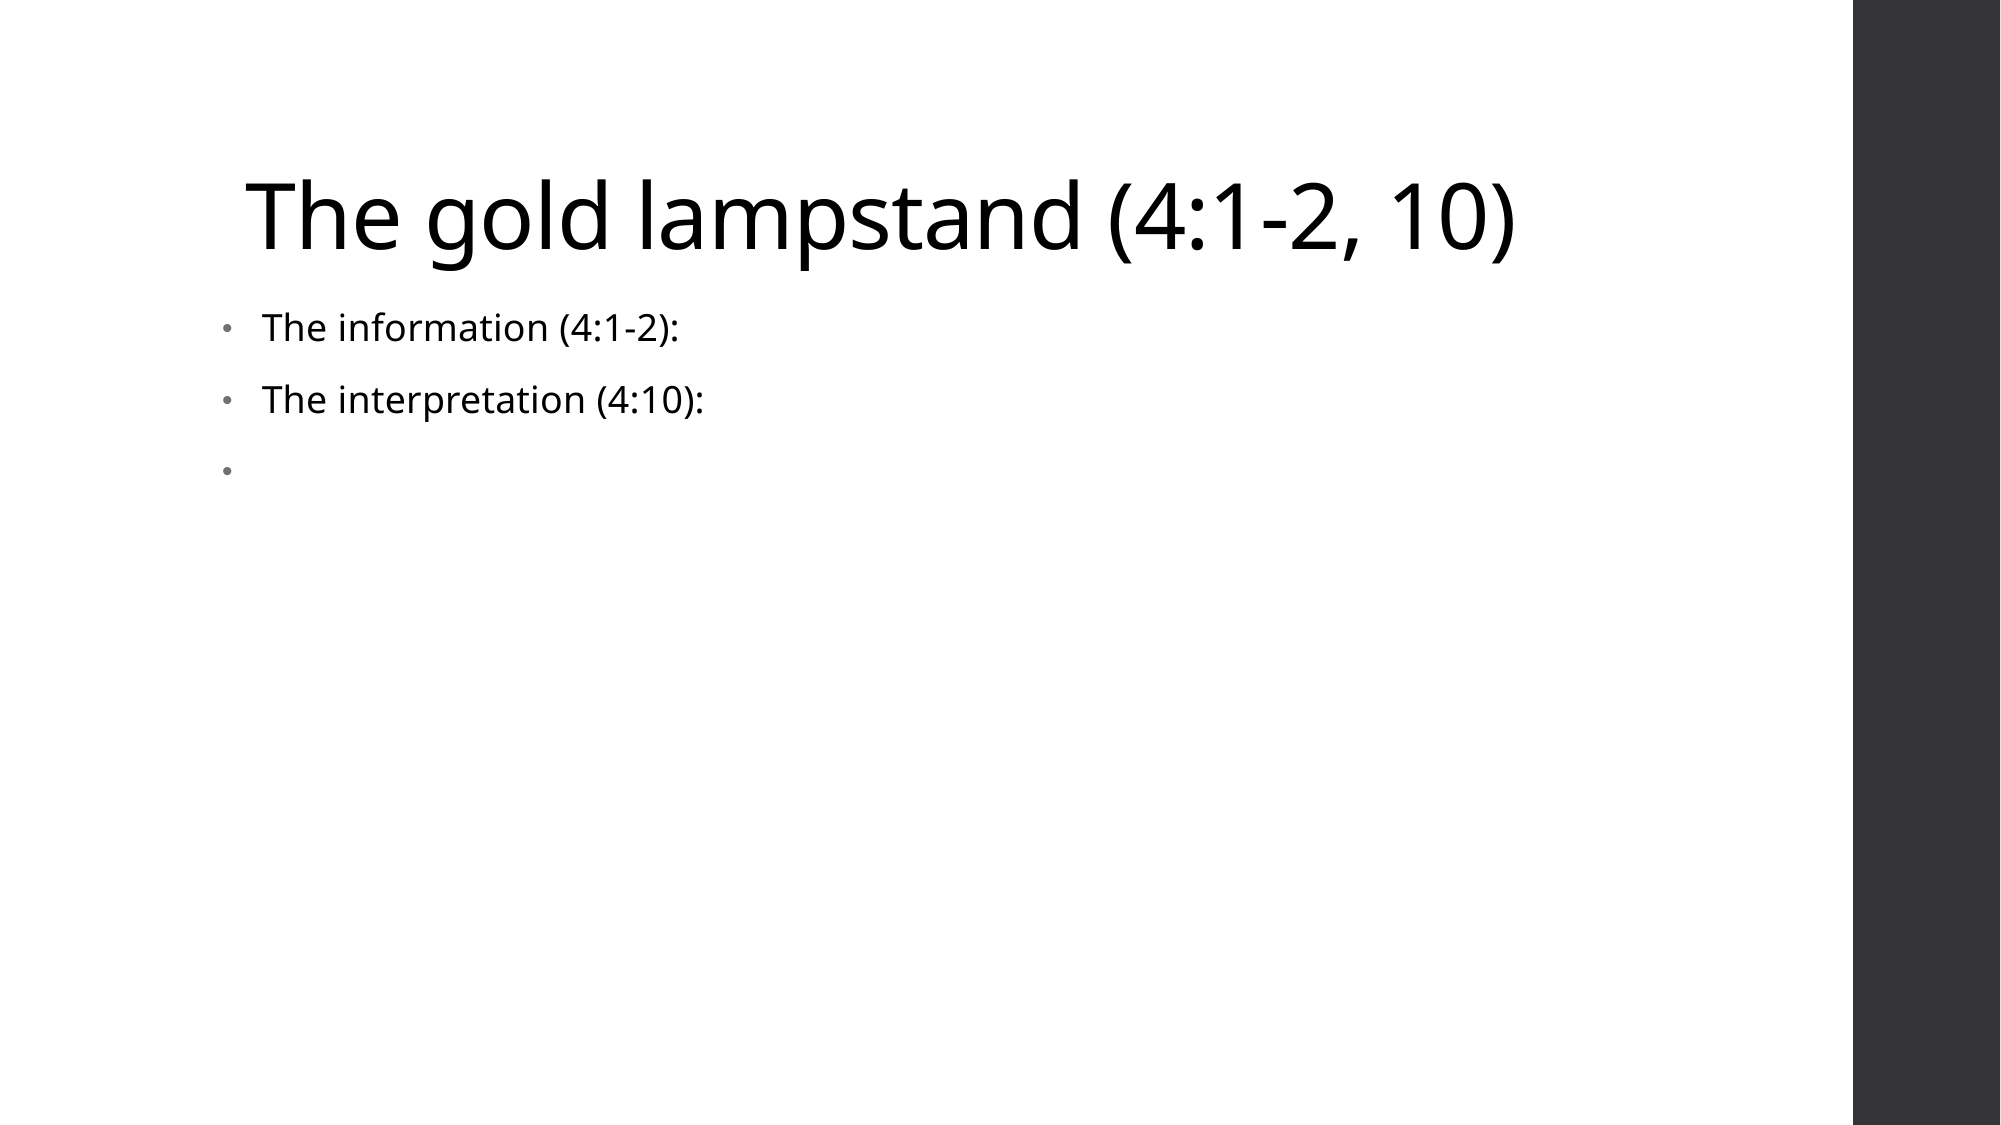

# The gold lampstand (4:1-2, 10)
 The information (4:1-2):
 The interpretation (4:10):